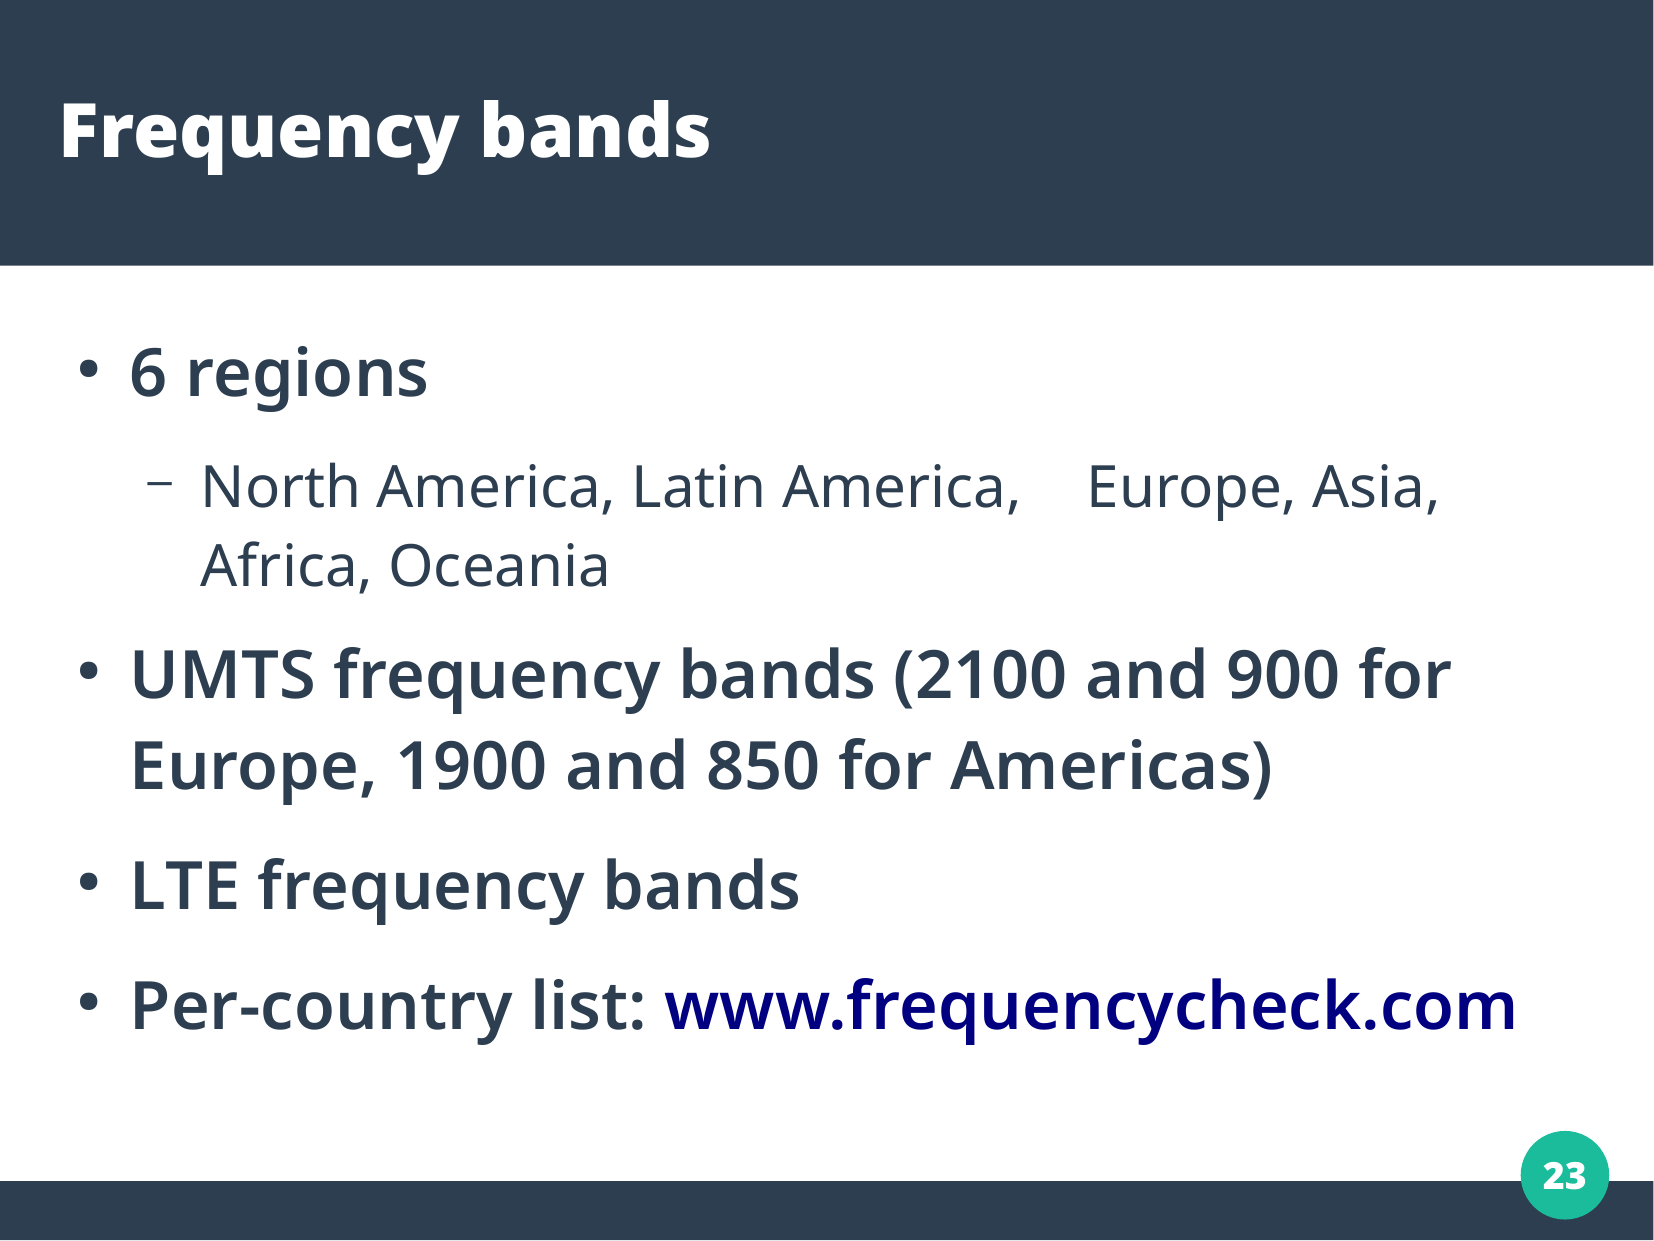

# Frequency bands
6 regions
North America, Latin America,	Europe, Asia, Africa, Oceania
UMTS frequency bands (2100 and 900 for Europe, 1900 and 850 for Americas)
LTE frequency bands
Per-country list: www.frequencycheck.com
23